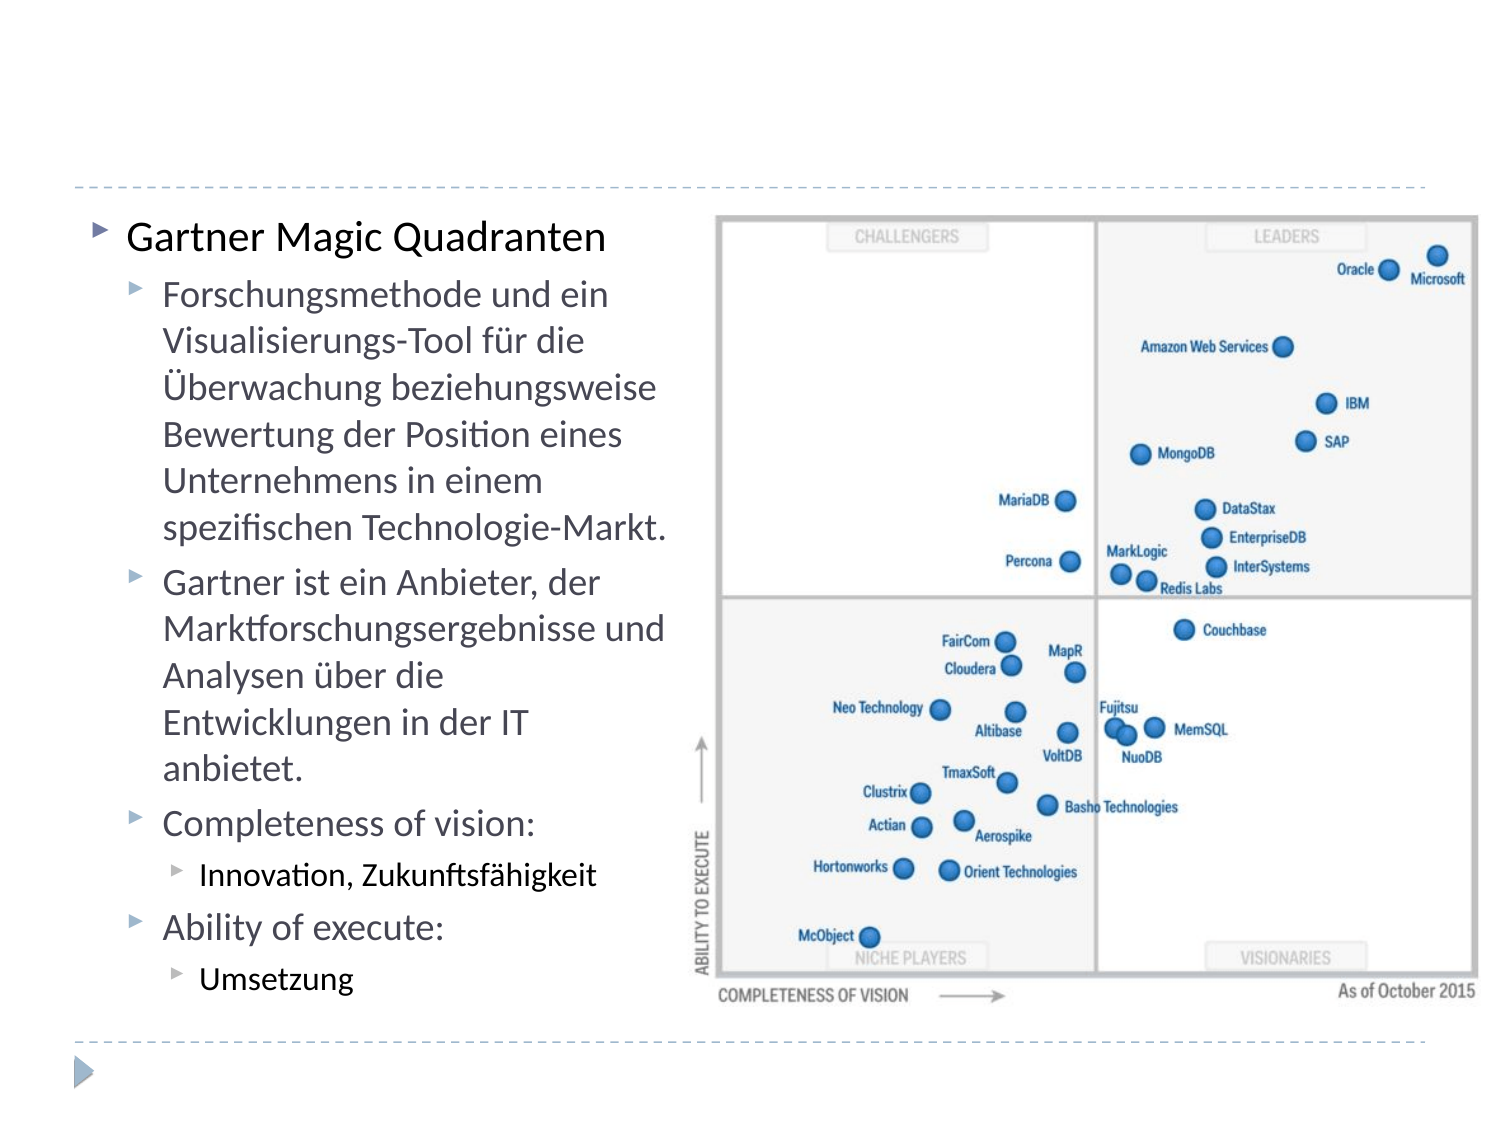

#
Gartner Magic Quadranten
Forschungsmethode und ein Visualisierungs-Tool für die Überwachung beziehungsweise Bewertung der Position eines Unternehmens in einem spezifischen Technologie-Markt.
Gartner ist ein Anbieter, der Marktforschungsergebnisse und Analysen über die Entwicklungen in der IT anbietet.
Completeness of vision:
Innovation, Zukunftsfähigkeit
Ability of execute:
Umsetzung